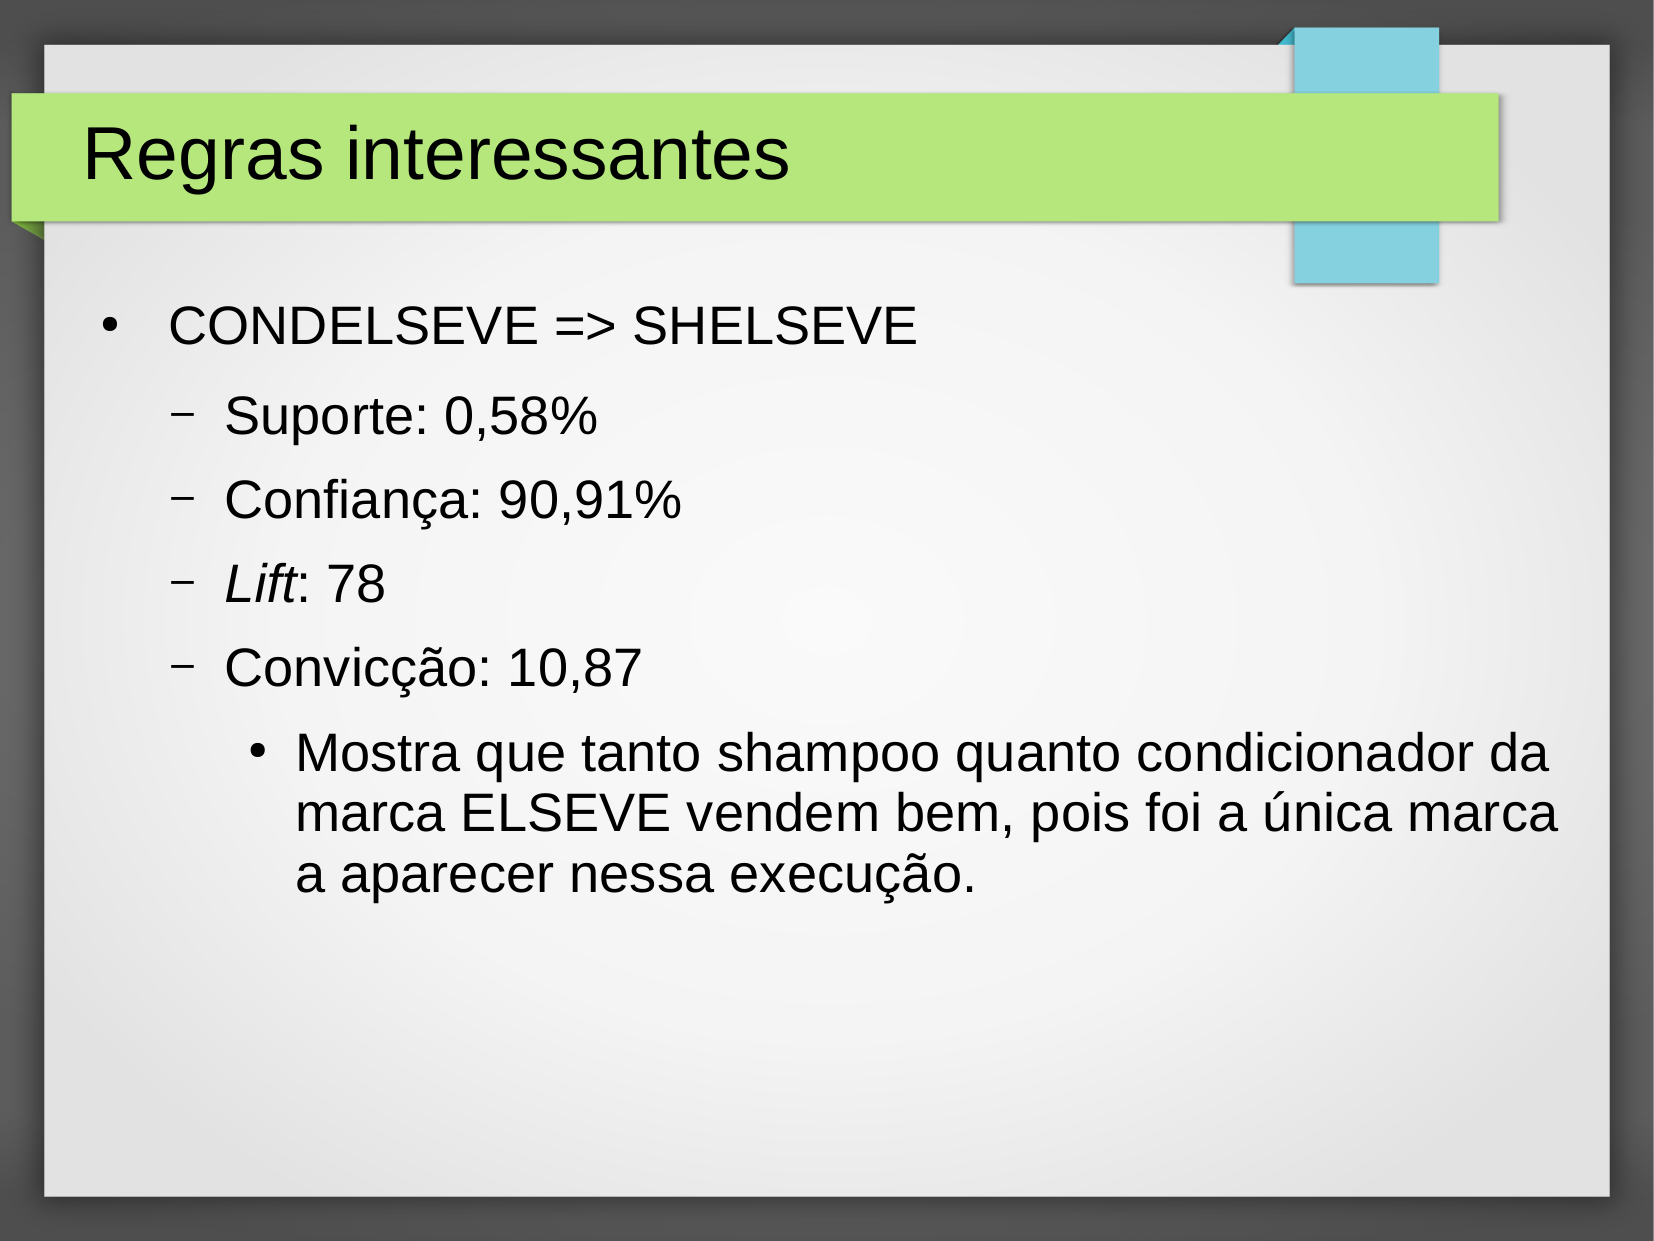

# Regras interessantes
 CONDELSEVE => SHELSEVE
Suporte: 0,58%
Confiança: 90,91%
Lift: 78
Convicção: 10,87
Mostra que tanto shampoo quanto condicionador da marca ELSEVE vendem bem, pois foi a única marca a aparecer nessa execução.